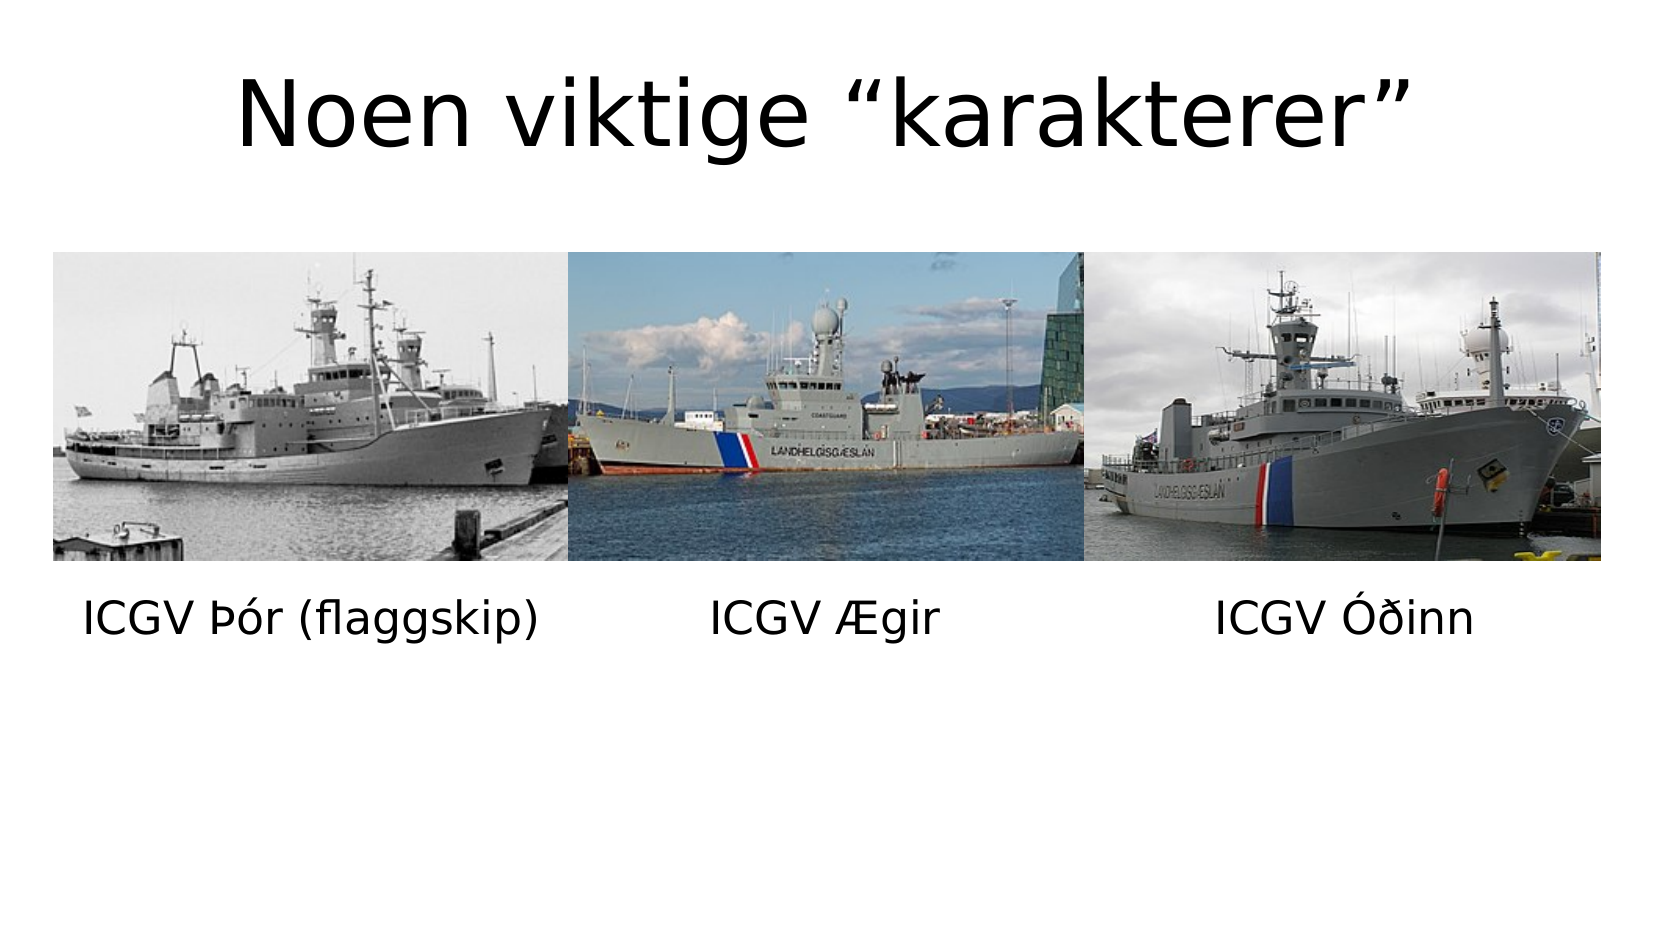

# Noen viktige “karakterer”
ICGV Þór (flaggskip)
ICGV Óðinn
ICGV Ægir